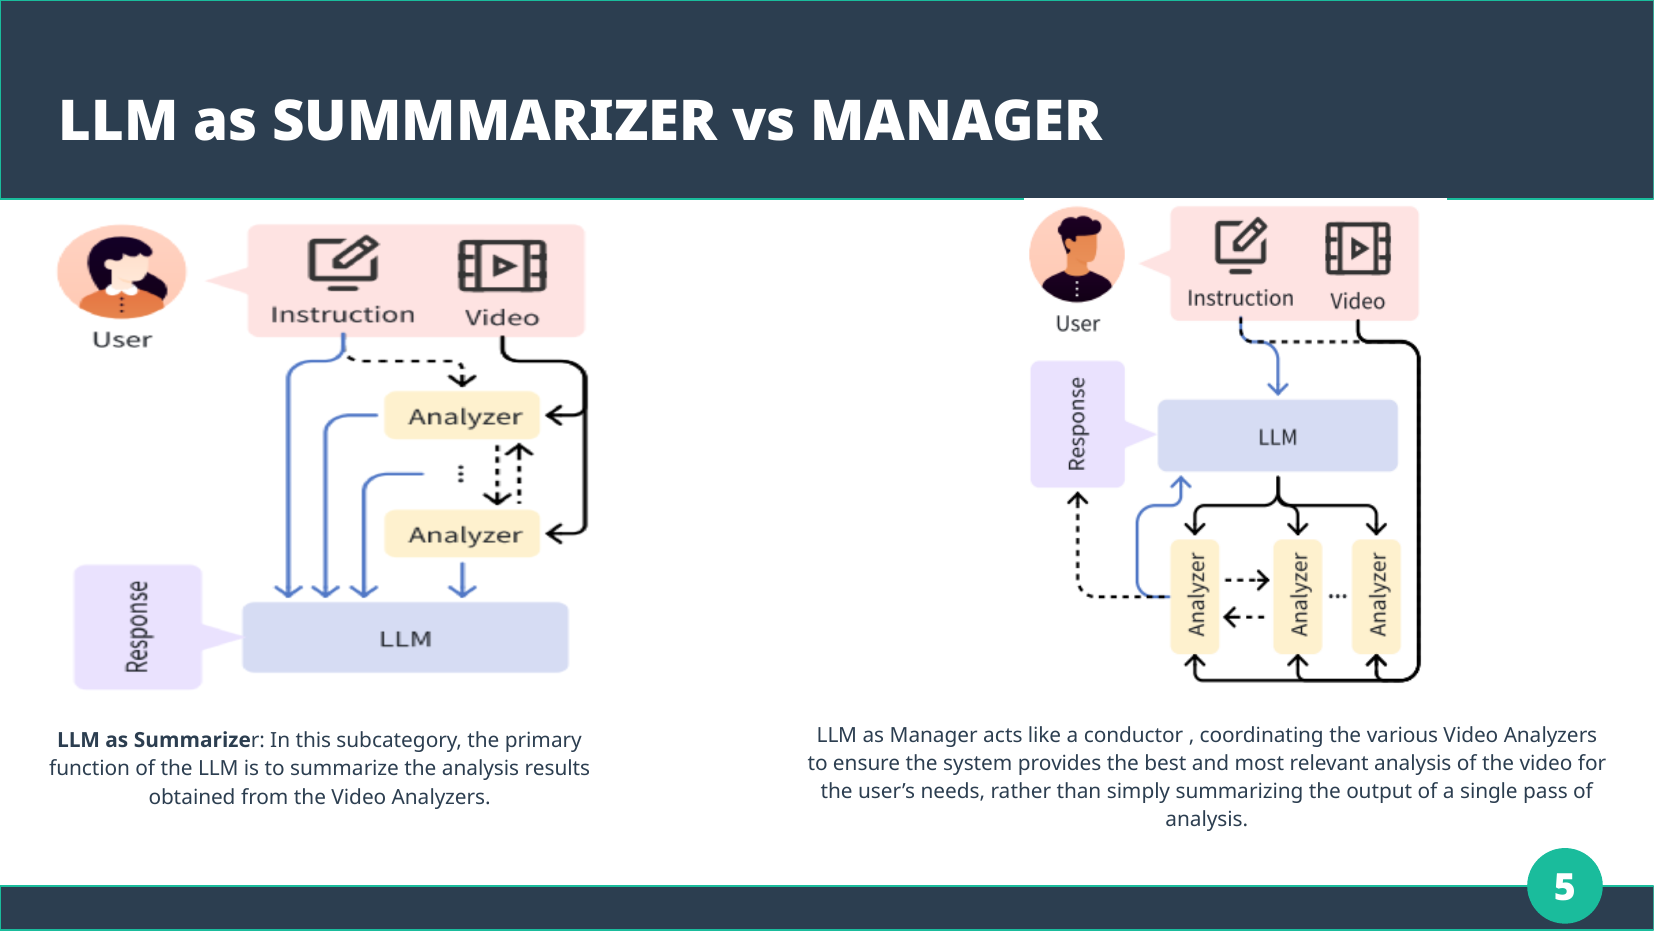

# LLM as SUMMMARIZER vs MANAGER
LLM as Summarizer: In this subcategory, the primary function of the LLM is to summarize the analysis results obtained from the Video Analyzers.
LLM as Manager acts like a conductor , coordinating the various Video Analyzers to ensure the system provides the best and most relevant analysis of the video for the user’s needs, rather than simply summarizing the output of a single pass of analysis.
5